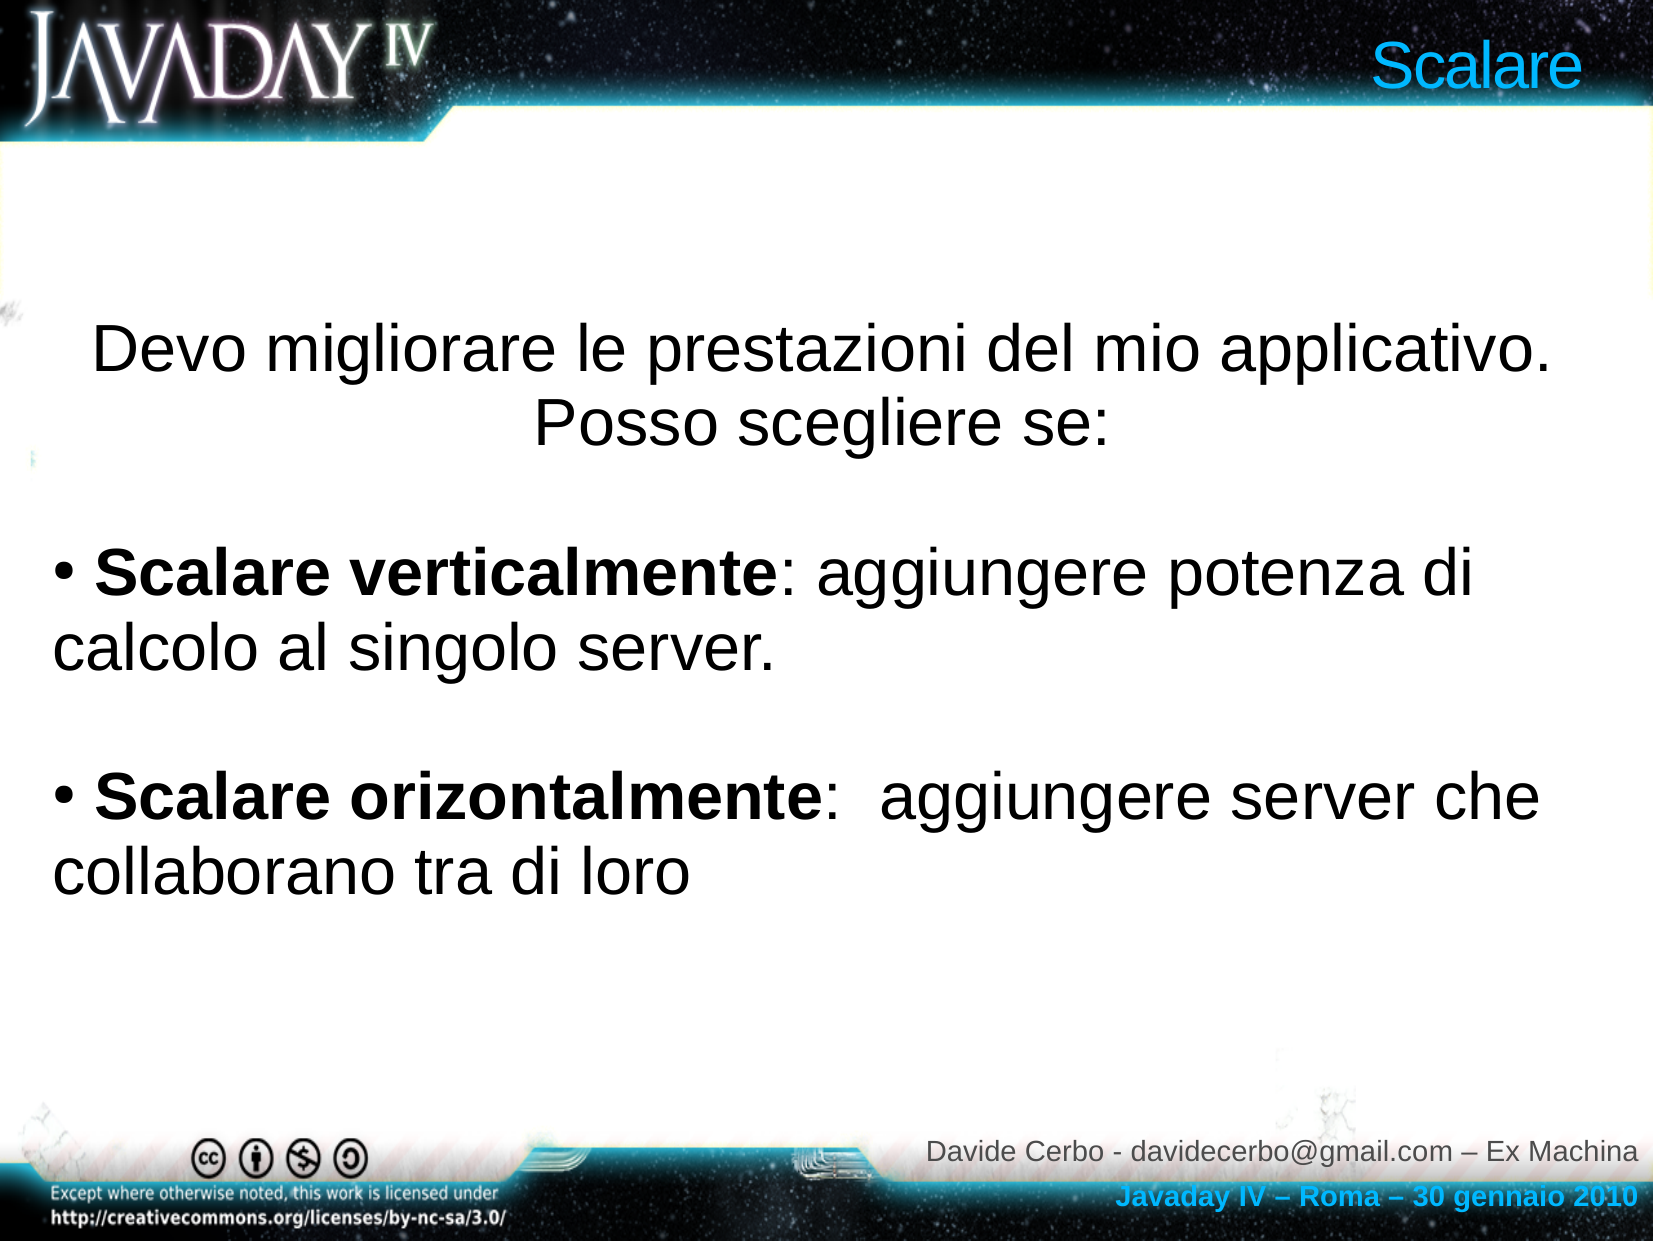

# Scalare
Devo migliorare le prestazioni del mio applicativo.
Posso scegliere se:
 Scalare verticalmente: aggiungere potenza di calcolo al singolo server.
 Scalare orizontalmente: aggiungere server che collaborano tra di loro